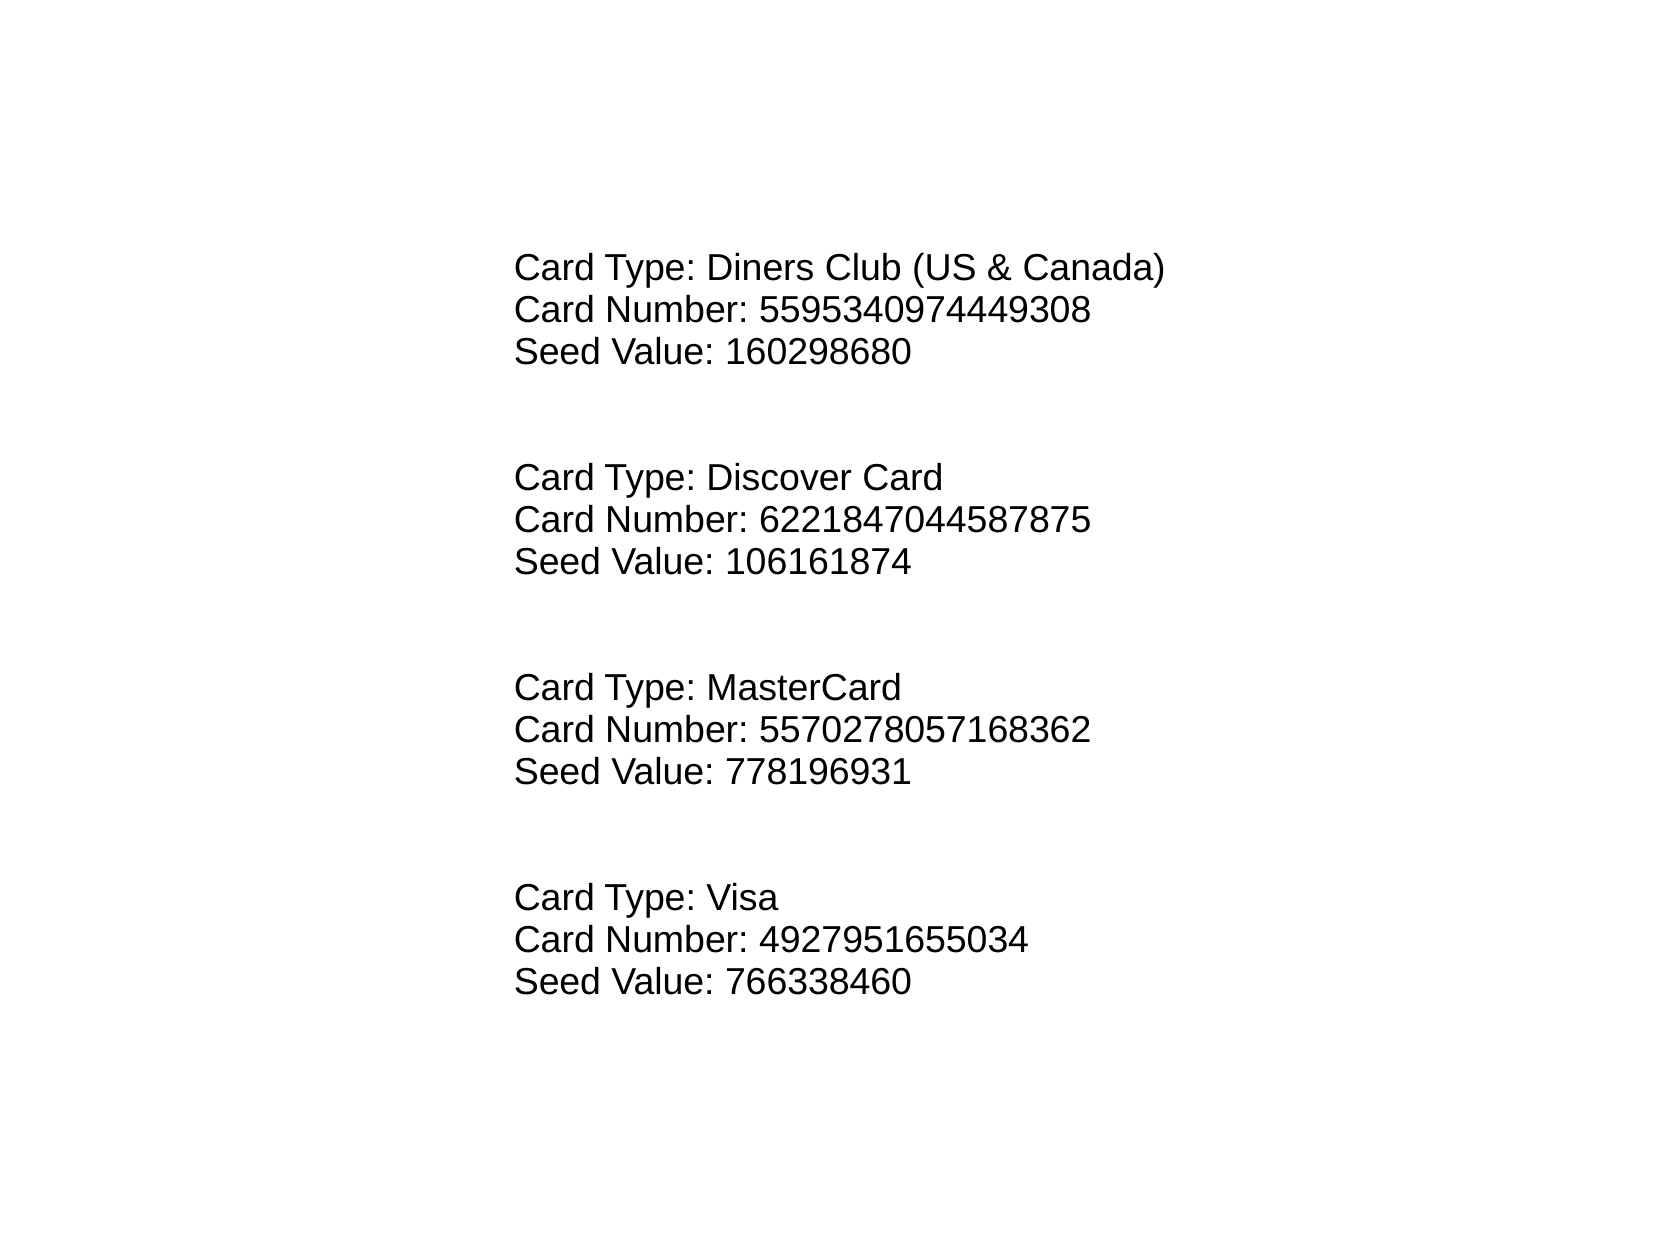

Card Type: Diners Club (US & Canada)
Card Number: 5595340974449308
Seed Value: 160298680
Card Type: Discover Card
Card Number: 6221847044587875
Seed Value: 106161874
Card Type: MasterCard
Card Number: 5570278057168362
Seed Value: 778196931
Card Type: Visa
Card Number: 4927951655034
Seed Value: 766338460